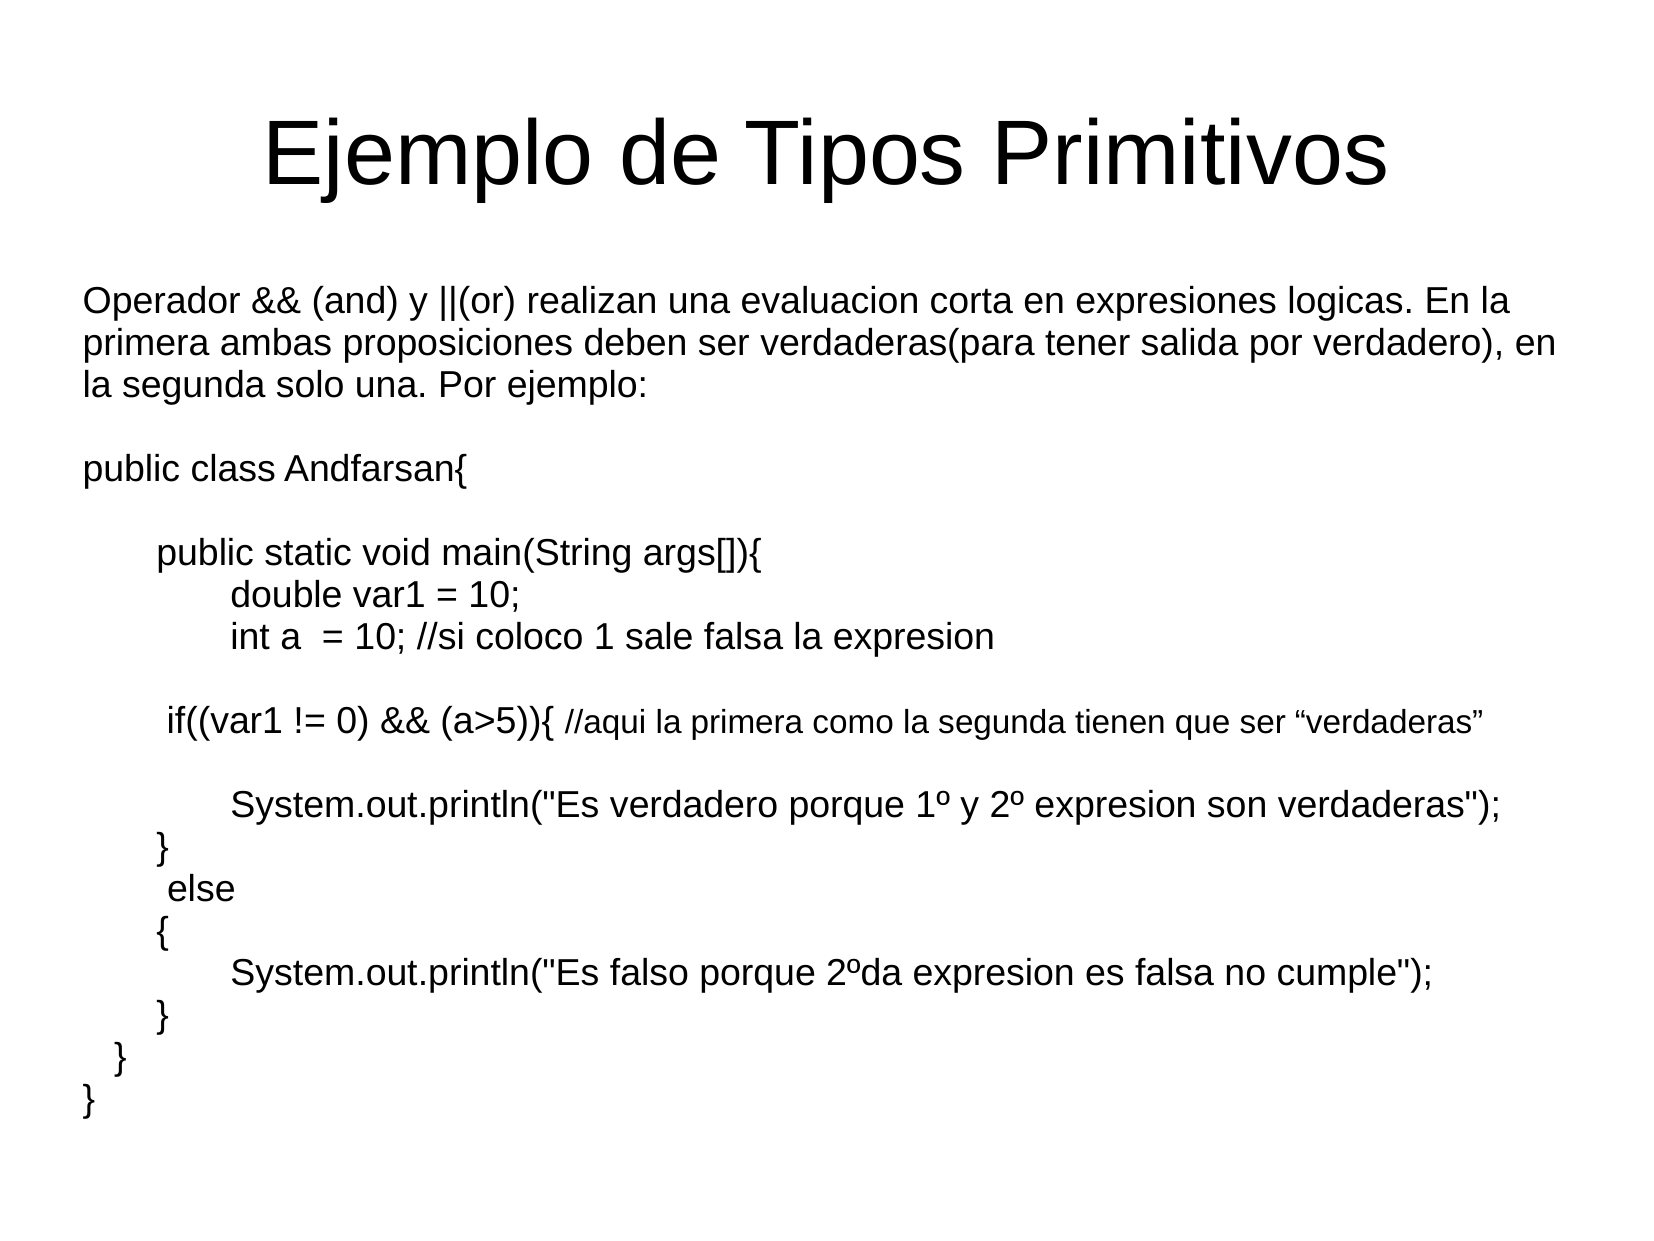

# Ejemplo de Tipos Primitivos
Operador && (and) y ||(or) realizan una evaluacion corta en expresiones logicas. En la primera ambas proposiciones deben ser verdaderas(para tener salida por verdadero), en la segunda solo una. Por ejemplo:
public class Andfarsan{
	public static void main(String args[]){
 		double var1 = 10;
 		int a = 10; //si coloco 1 sale falsa la expresion
 if((var1 != 0) && (a>5)){ //aqui la primera como la segunda tienen que ser “verdaderas”
		System.out.println("Es verdadero porque 1º y 2º expresion son verdaderas");
	}
	 else
	{
		System.out.println("Es falso porque 2ºda expresion es falsa no cumple");
	}
 }
}